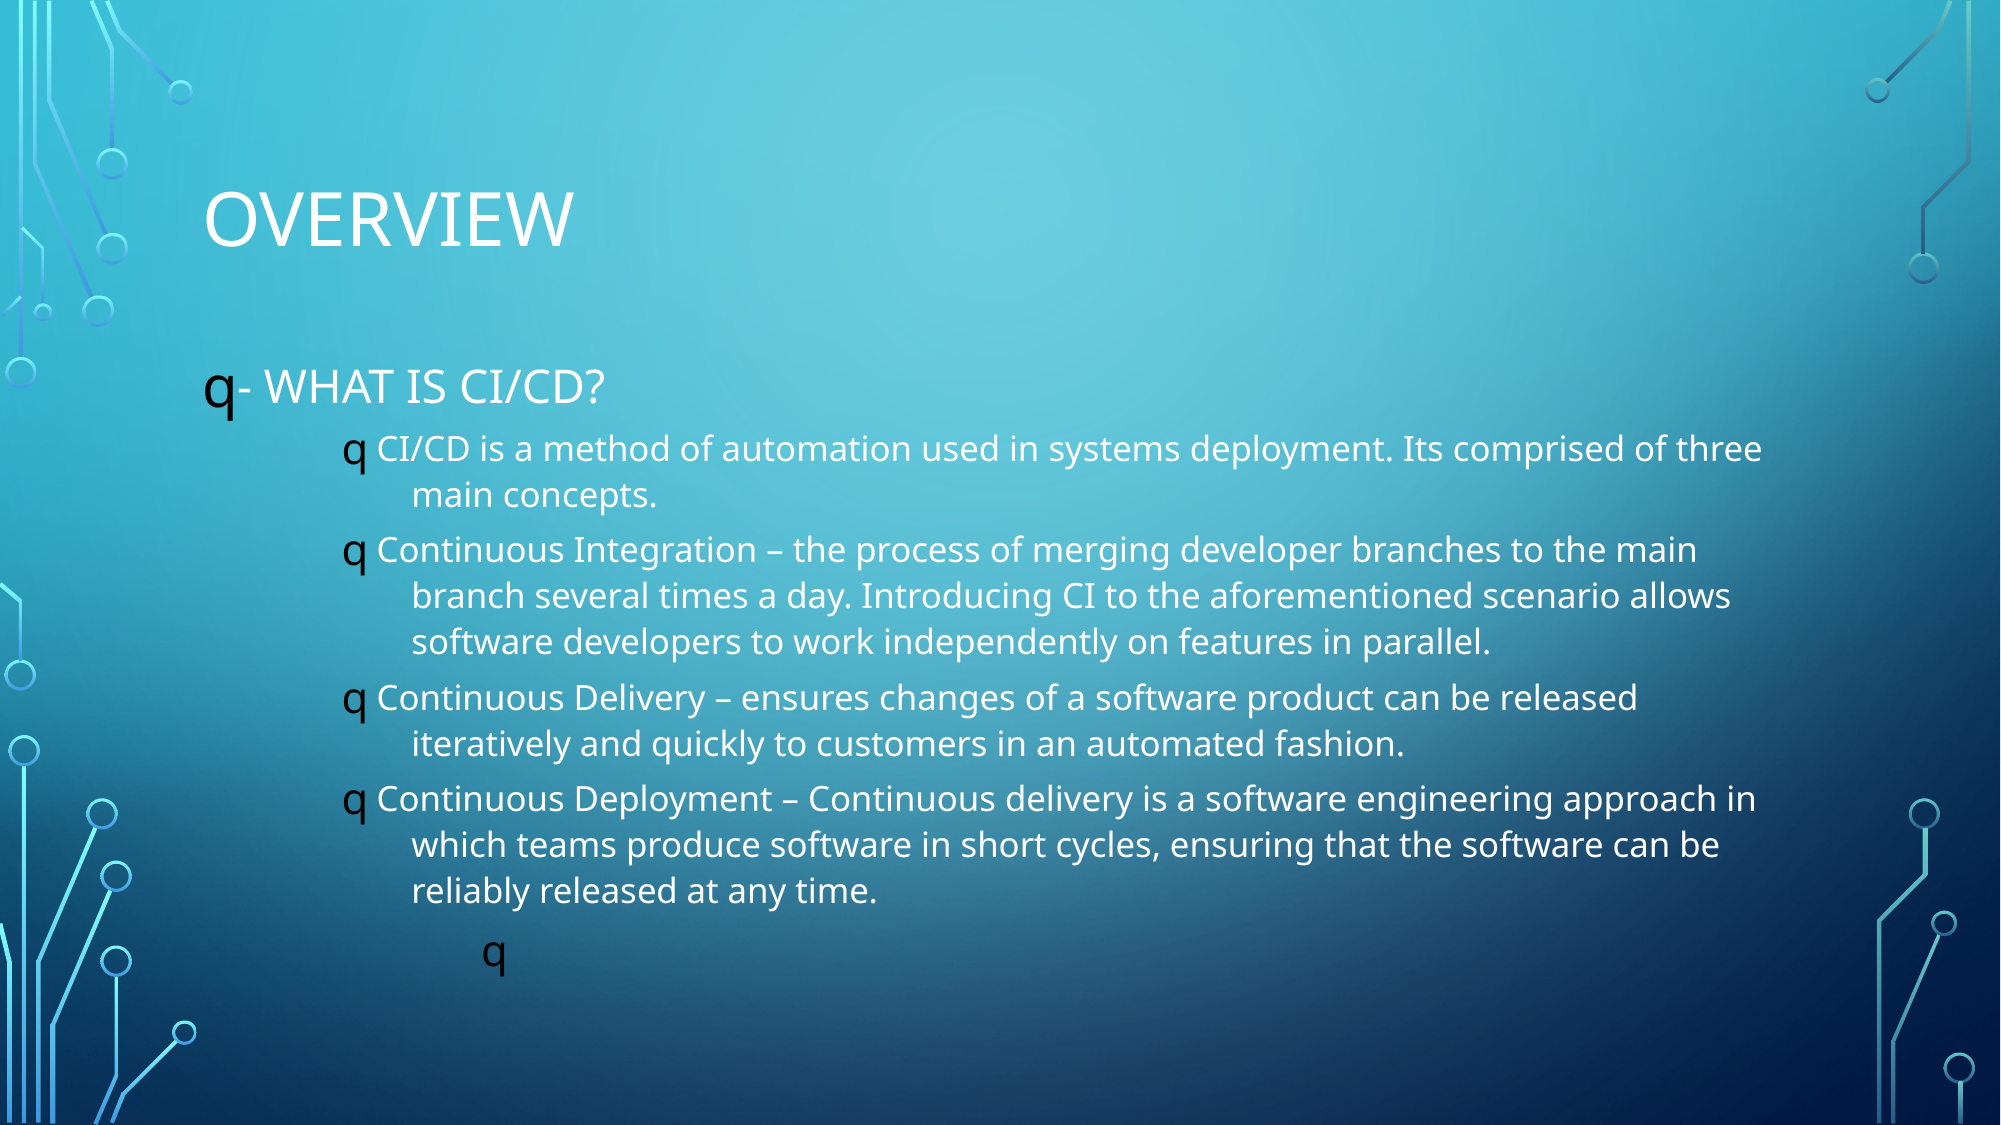

# OVERVIEW
- WHAT IS CI/CD?
CI/CD is a method of automation used in systems deployment. Its comprised of three main concepts.
Continuous Integration – the process of merging developer branches to the main branch several times a day. Introducing CI to the aforementioned scenario allows software developers to work independently on features in parallel.
Continuous Delivery – ensures changes of a software product can be released iteratively and quickly to customers in an automated fashion.
Continuous Deployment – Continuous delivery is a software engineering approach in which teams produce software in short cycles, ensuring that the software can be reliably released at any time.